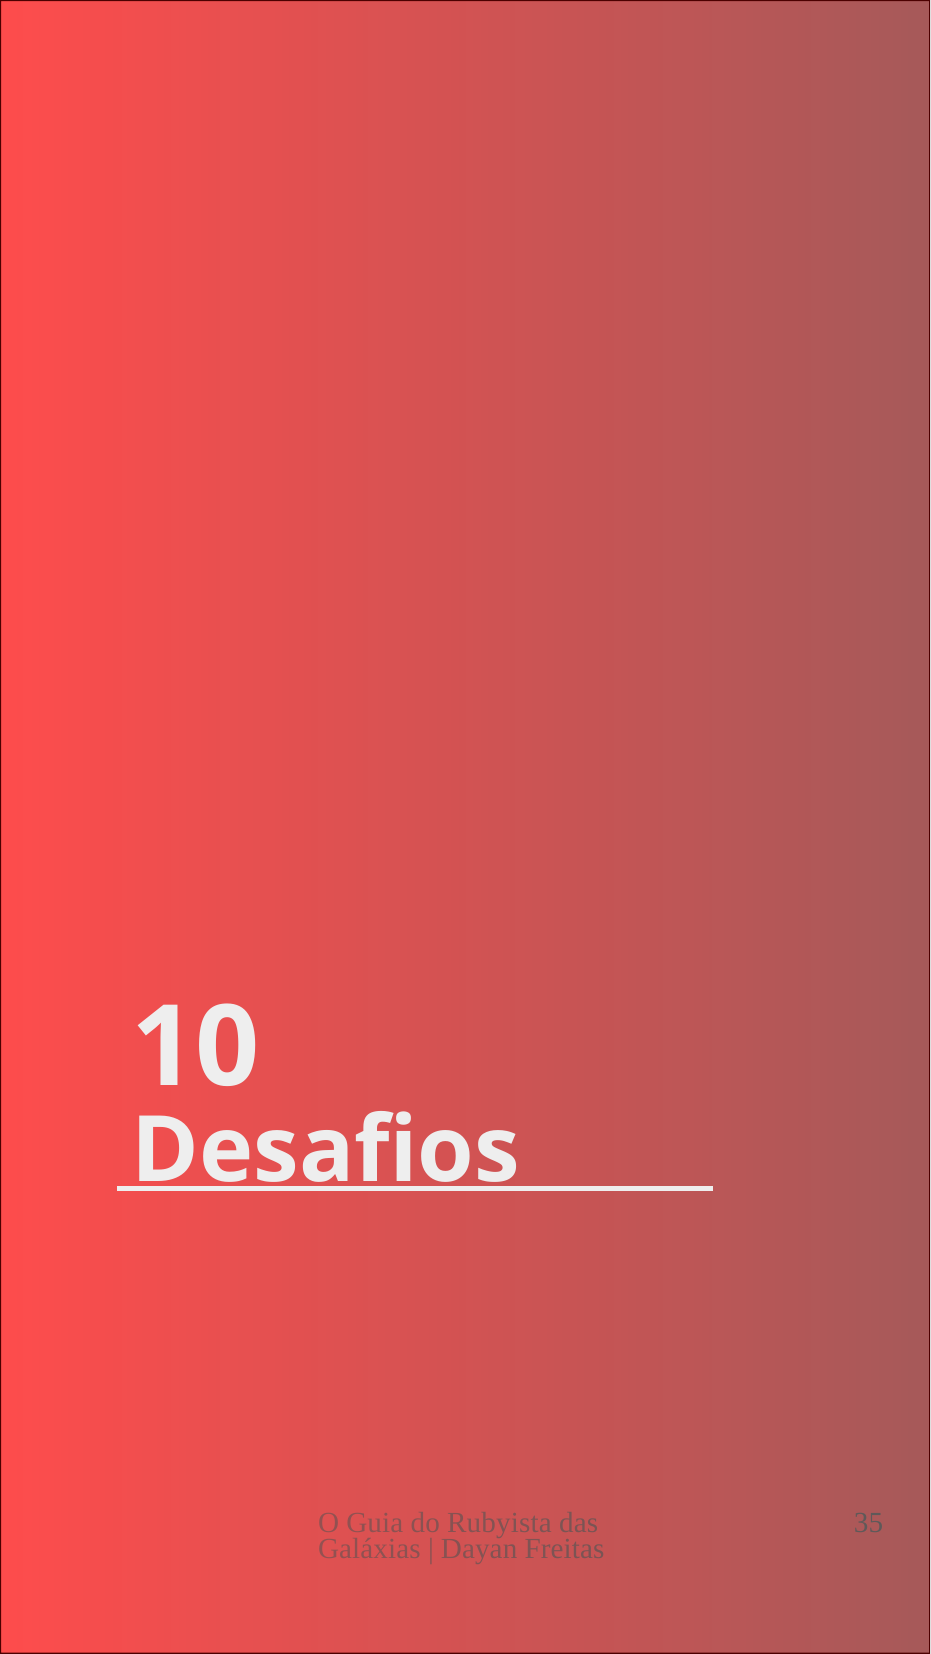

10
Desafios
O Guia do Rubyista das Galáxias | Dayan Freitas
35